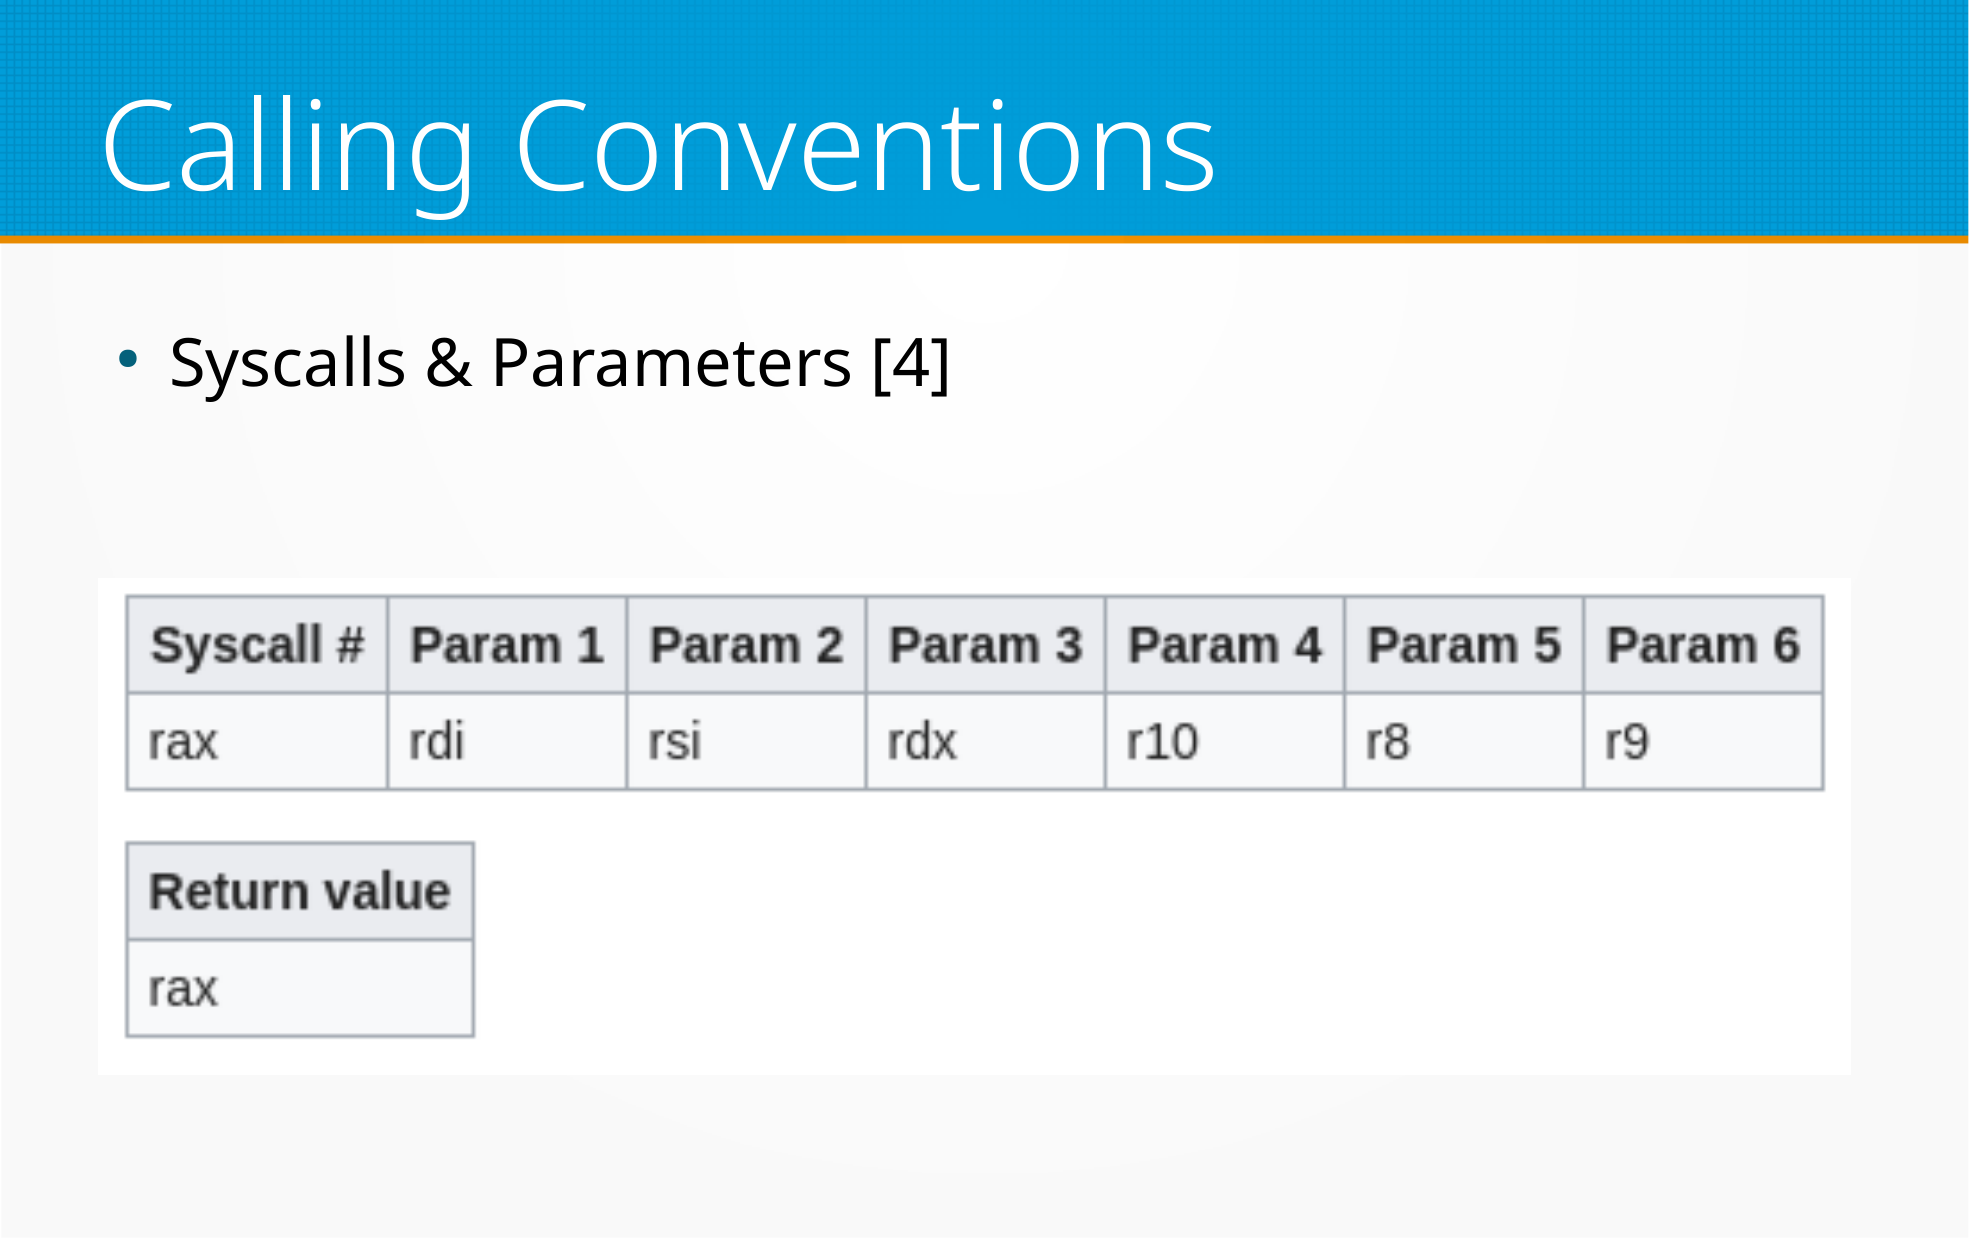

# Calling Conventions
Syscalls & Parameters [4]